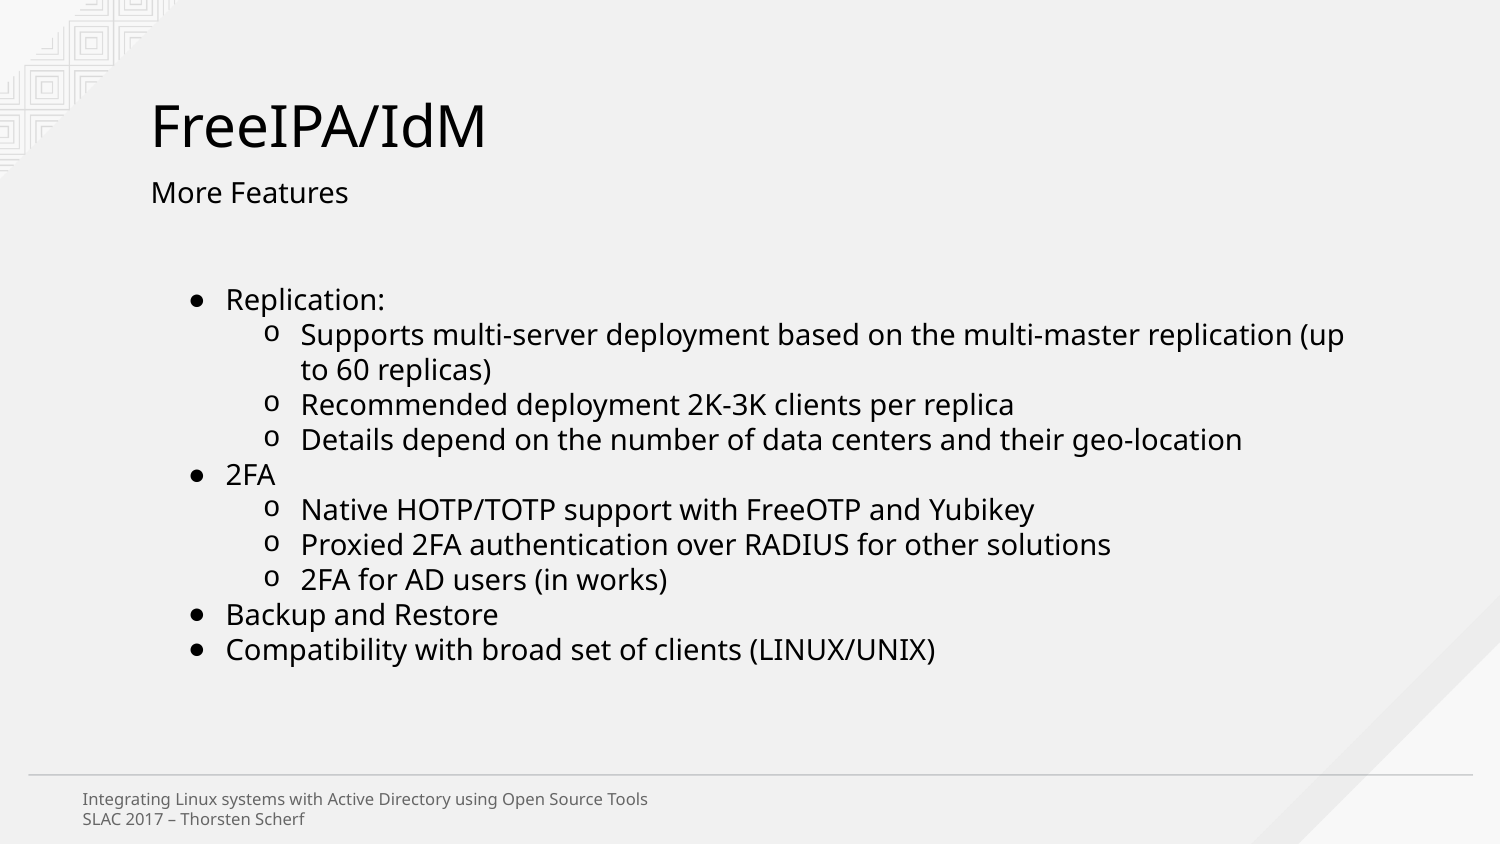

FreeIPA/IdM
More Features
# Replication:
Supports multi-server deployment based on the multi-master replication (up to 60 replicas)
Recommended deployment 2K-3K clients per replica
Details depend on the number of data centers and their geo-location
2FA
Native HOTP/TOTP support with FreeOTP and Yubikey
Proxied 2FA authentication over RADIUS for other solutions
2FA for AD users (in works)
Backup and Restore
Compatibility with broad set of clients (LINUX/UNIX)